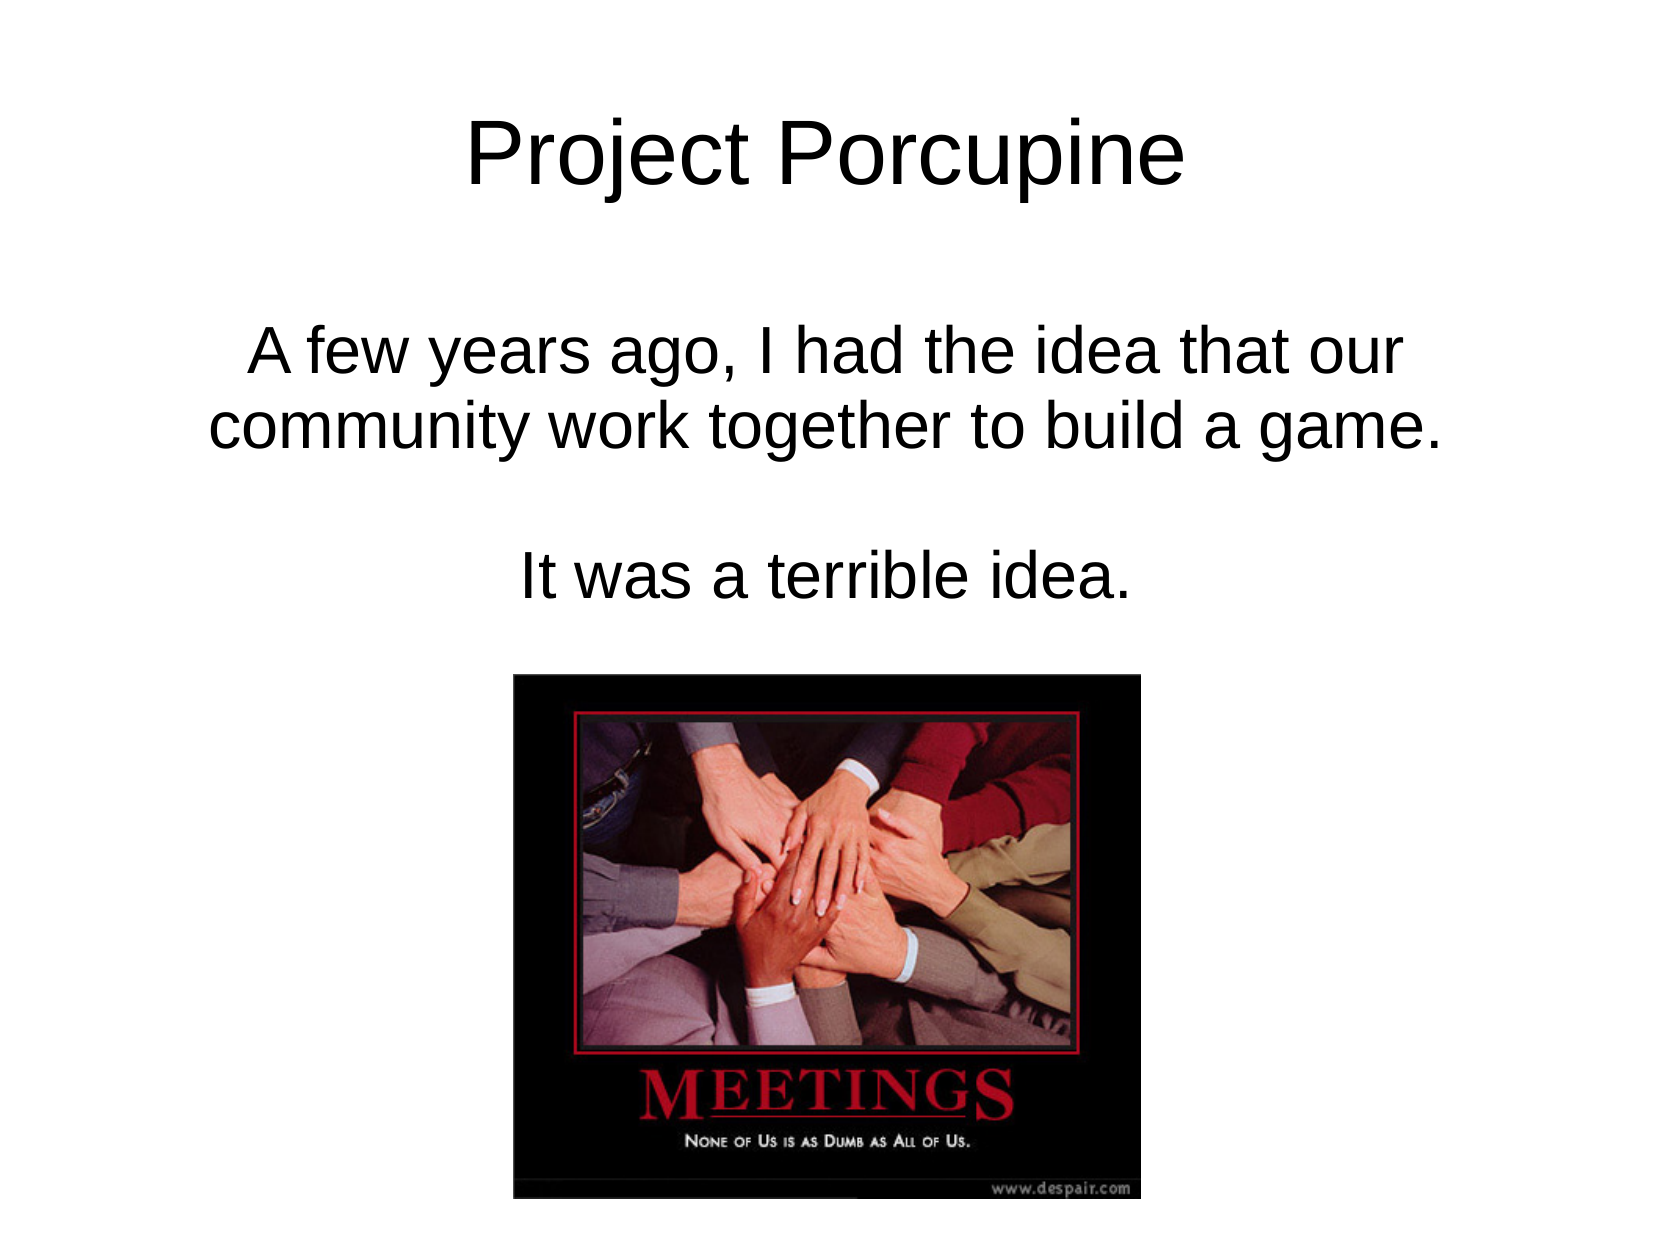

# Project Porcupine
A few years ago, I had the idea that our community work together to build a game.
It was a terrible idea.